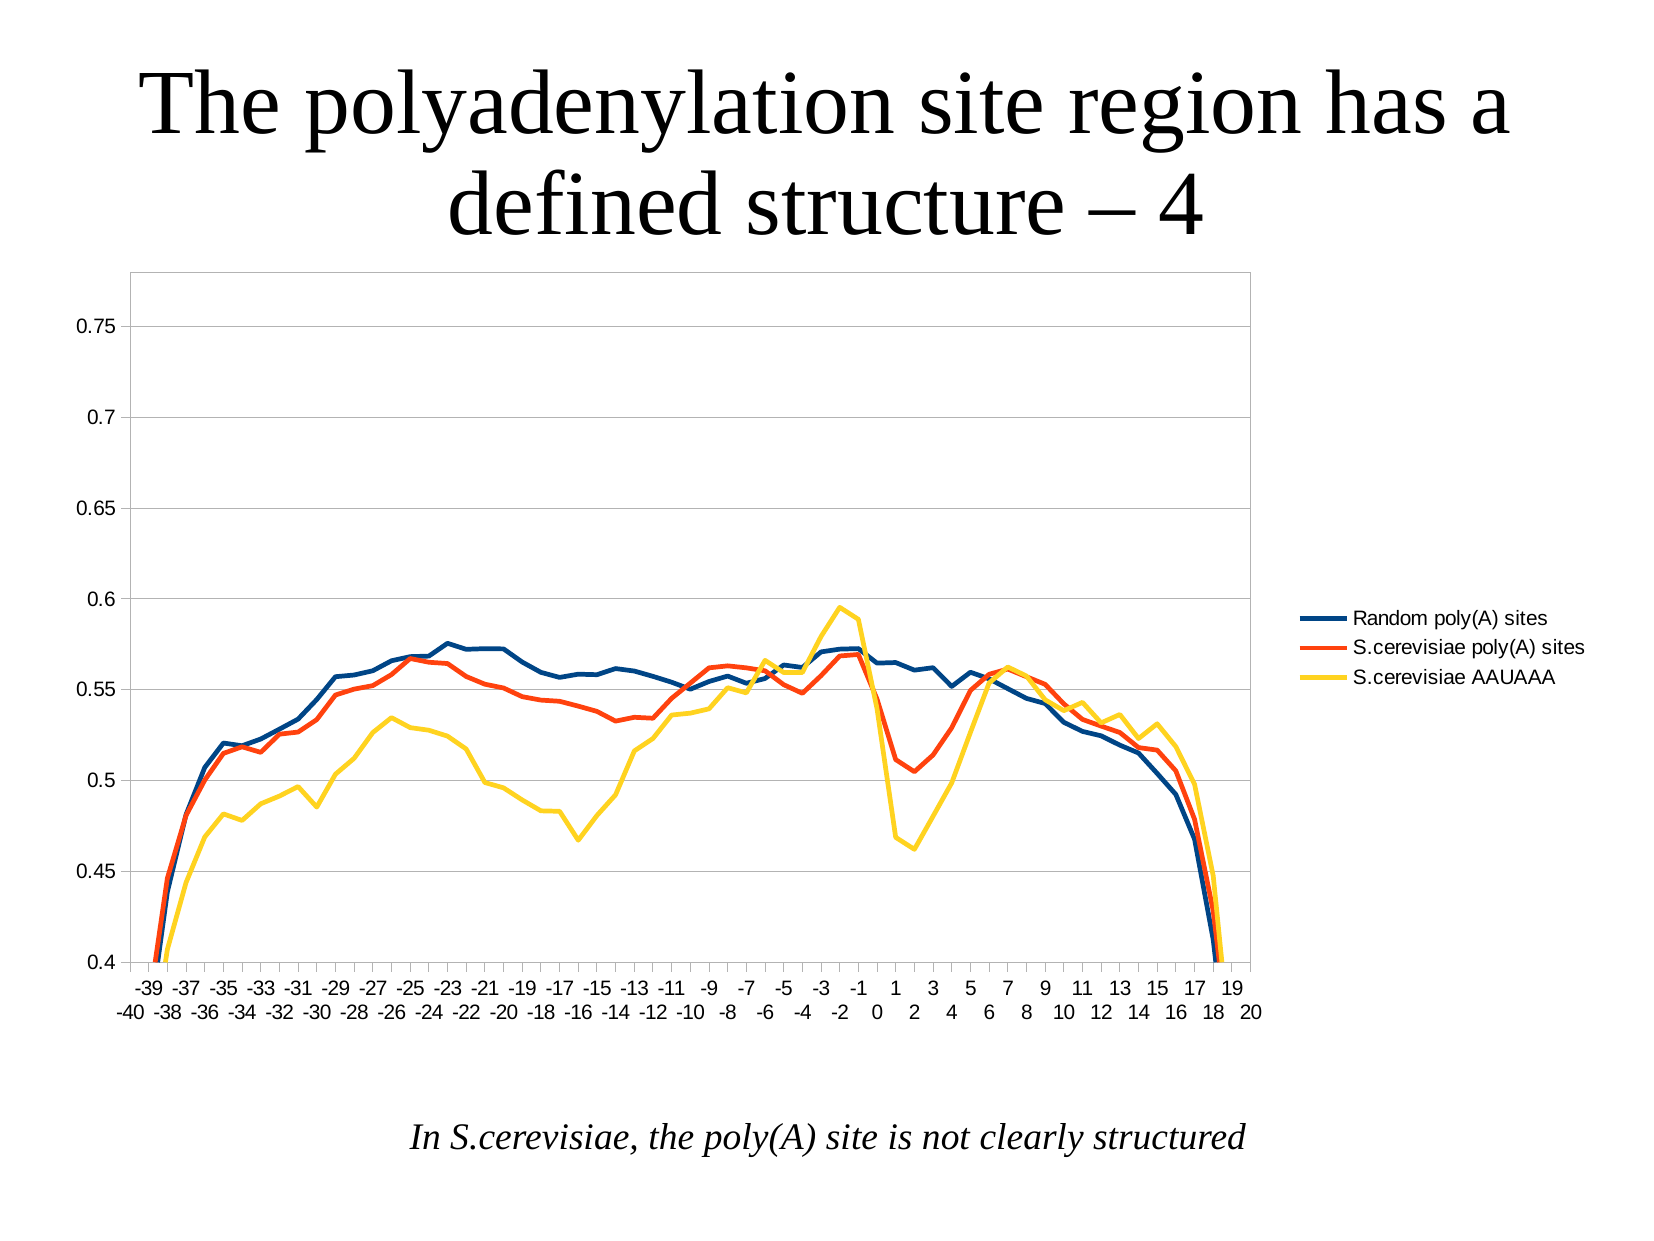

# The polyadenylation site region has a defined structure – 4
### Chart
| Category | Random poly(A) sites | S.cerevisiae poly(A) sites | S.cerevisiae AAUAAA |
|---|---|---|---|
| -40 | 0.257766 | 0.25746 | 0.221114 |
| -39 | 0.364188 | 0.37573 | 0.338426 |
| -38 | 0.438734 | 0.446242 | 0.40708 |
| -37 | 0.481255 | 0.480806 | 0.443854 |
| -36 | 0.507243 | 0.500271 | 0.468971 |
| -35 | 0.520681 | 0.514994 | 0.481693 |
| -34 | 0.51918 | 0.518616 | 0.478085 |
| -33 | 0.522894 | 0.515555 | 0.487225 |
| -32 | 0.528321 | 0.525563 | 0.491484 |
| -31 | 0.533867 | 0.526742 | 0.496724 |
| -30 | 0.544664 | 0.5336 | 0.485403 |
| -29 | 0.557199 | 0.547135 | 0.503536 |
| -28 | 0.558135 | 0.550364 | 0.51231 |
| -27 | 0.560488 | 0.552303 | 0.526487 |
| -26 | 0.565985 | 0.558357 | 0.534669 |
| -25 | 0.568257 | 0.567221 | 0.529184 |
| -24 | 0.568531 | 0.565148 | 0.527747 |
| -23 | 0.575618 | 0.564437 | 0.524497 |
| -22 | 0.572285 | 0.557325 | 0.517405 |
| -21 | 0.572646 | 0.553068 | 0.498927 |
| -20 | 0.572519 | 0.550986 | 0.496023 |
| -19 | 0.565257 | 0.546209 | 0.48936 |
| -18 | 0.55961 | 0.544332 | 0.483357 |
| -17 | 0.556814 | 0.543678 | 0.483125 |
| -16 | 0.558589 | 0.541011 | 0.467169 |
| -15 | 0.558296 | 0.538118 | 0.480789 |
| -14 | 0.561677 | 0.532737 | 0.492204 |
| -13 | 0.560328 | 0.534873 | 0.516326 |
| -12 | 0.557394 | 0.534329 | 0.523193 |
| -11 | 0.554164 | 0.545312 | 0.536097 |
| -10 | 0.550291 | 0.553681 | 0.537146 |
| -9 | 0.554571 | 0.562066 | 0.539501 |
| -8 | 0.55754 | 0.563177 | 0.551154 |
| -7 | 0.553592 | 0.562069 | 0.548275 |
| -6 | 0.556228 | 0.560443 | 0.566208 |
| -5 | 0.563675 | 0.552816 | 0.559493 |
| -4 | 0.562255 | 0.548071 | 0.55955 |
| -3 | 0.570838 | 0.557785 | 0.579371 |
| -2 | 0.572382 | 0.56861 | 0.595439 |
| -1 | 0.572676 | 0.569455 | 0.58882 |
| 0 | 0.564679 | 0.544886 | 0.53962 |
| 1 | 0.565001 | 0.511586 | 0.468779 |
| 2 | 0.560791 | 0.504894 | 0.462163 |
| 3 | 0.562156 | 0.514126 | 0.480418 |
| 4 | 0.551873 | 0.52912 | 0.498794 |
| 5 | 0.559674 | 0.549663 | 0.526583 |
| 6 | 0.55602 | 0.558542 | 0.553751 |
| 7 | 0.550624 | 0.561438 | 0.562573 |
| 8 | 0.54528 | 0.557185 | 0.557586 |
| 9 | 0.542423 | 0.553017 | 0.544478 |
| 10 | 0.532097 | 0.542243 | 0.538517 |
| 11 | 0.527106 | 0.533701 | 0.543086 |
| 12 | 0.524669 | 0.530005 | 0.531791 |
| 13 | 0.519524 | 0.526477 | 0.536423 |
| 14 | 0.515207 | 0.518183 | 0.523156 |
| 15 | 0.503956 | 0.516786 | 0.531296 |
| 16 | 0.492361 | 0.505387 | 0.518695 |
| 17 | 0.467767 | 0.47869 | 0.498011 |
| 18 | 0.412414 | 0.428249 | 0.447537 |
| 19 | 0.323848 | 0.342184 | 0.345457 |
| 20 | 0.197401 | 0.210626 | 0.202673 |In S.cerevisiae, the poly(A) site is not clearly structured